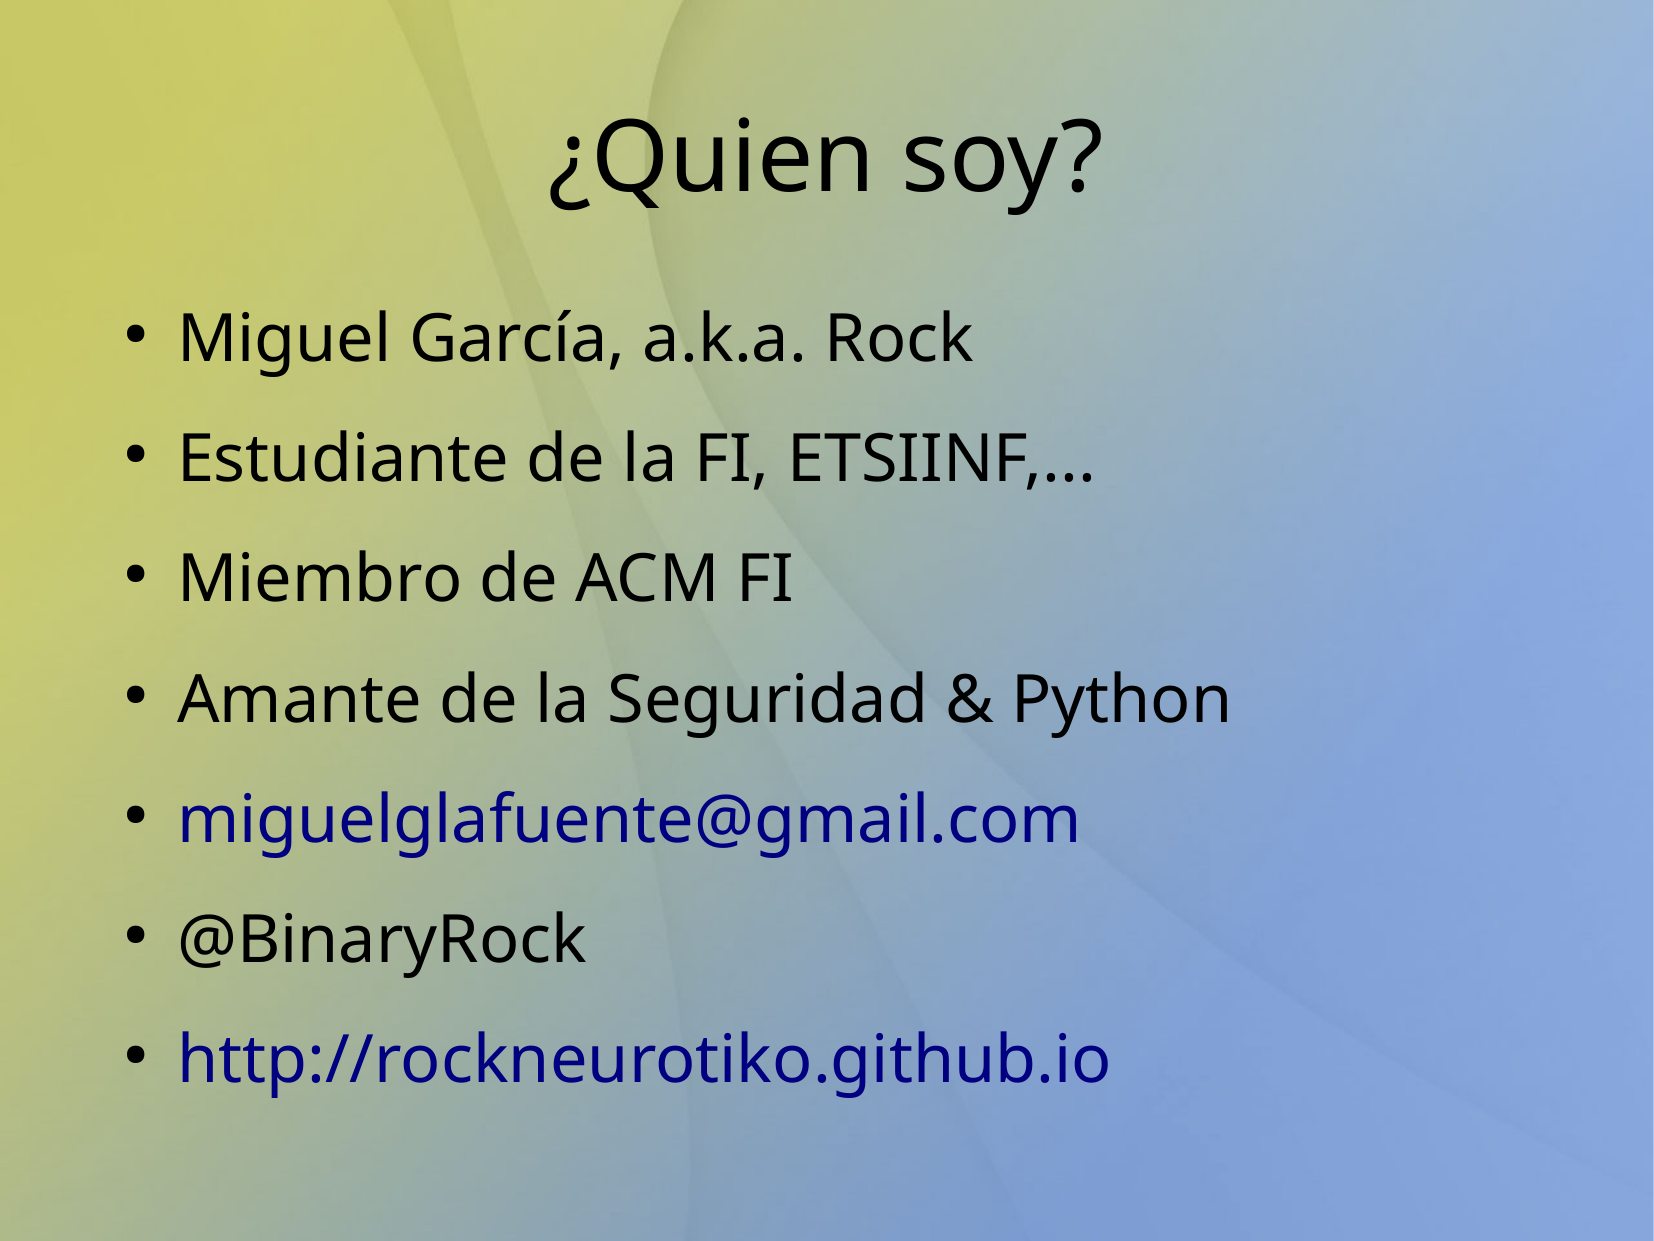

# ¿Quien soy?
Miguel García, a.k.a. Rock
Estudiante de la FI, ETSIINF,...
Miembro de ACM FI
Amante de la Seguridad & Python
miguelglafuente@gmail.com
@BinaryRock
http://rockneurotiko.github.io